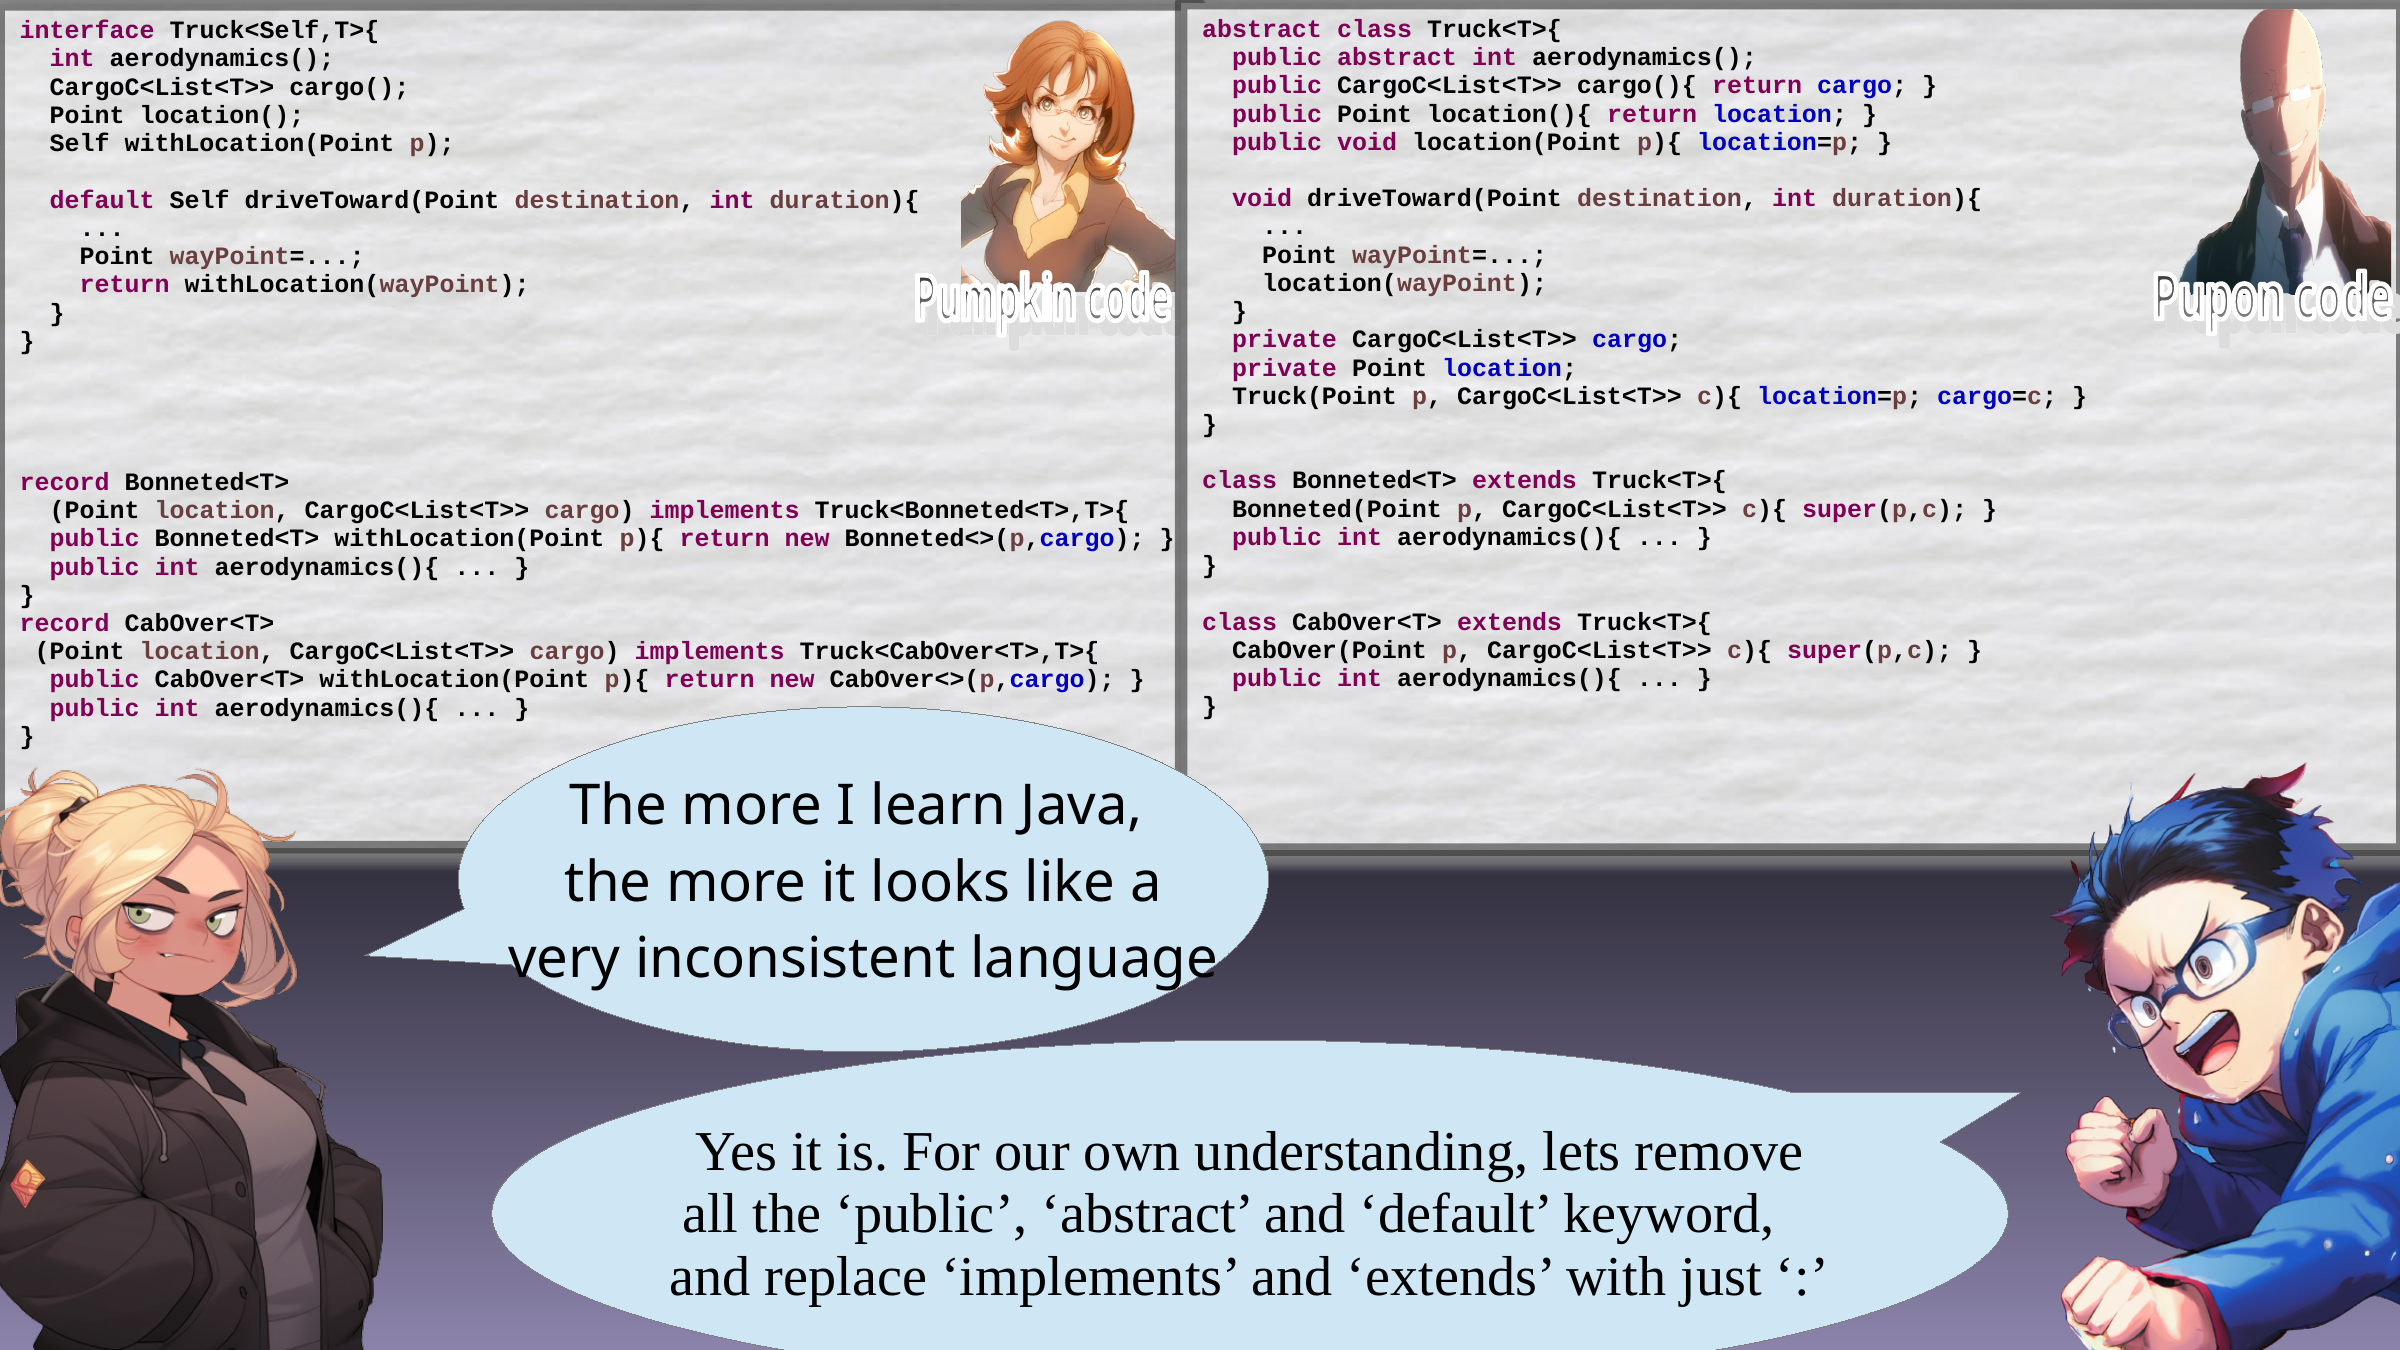

abstract class Truck<T>{
 public abstract int aerodynamics();
 public CargoC<List<T>> cargo(){ return cargo; }
 public Point location(){ return location; }
 public void location(Point p){ location=p; }
 void driveToward(Point destination, int duration){
 ...
 Point wayPoint=...;
 location(wayPoint);
 }
 private CargoC<List<T>> cargo;
 private Point location;
 Truck(Point p, CargoC<List<T>> c){ location=p; cargo=c; }
}
class Bonneted<T> extends Truck<T>{
 Bonneted(Point p, CargoC<List<T>> c){ super(p,c); }
 public int aerodynamics(){ ... }
}
class CabOver<T> extends Truck<T>{
 CabOver(Point p, CargoC<List<T>> c){ super(p,c); }
 public int aerodynamics(){ ... }
}
interface Truck<Self,T>{
 int aerodynamics();
 CargoC<List<T>> cargo();
 Point location();
 Self withLocation(Point p);
 default Self driveToward(Point destination, int duration){
 ...
 Point wayPoint=...;
 return withLocation(wayPoint);
 }
}
record Bonneted<T>
 (Point location, CargoC<List<T>> cargo) implements Truck<Bonneted<T>,T>{
 public Bonneted<T> withLocation(Point p){ return new Bonneted<>(p,cargo); }
 public int aerodynamics(){ ... }
}
record CabOver<T>
 (Point location, CargoC<List<T>> cargo) implements Truck<CabOver<T>,T>{
 public CabOver<T> withLocation(Point p){ return new CabOver<>(p,cargo); }
 public int aerodynamics(){ ... }
}
 Pupon code
Pumpkin code
The more I learn Java,
the more it looks like a
very inconsistent language
Yes it is. For our own understanding, lets remove
all the ‘public’, ‘abstract’ and ‘default’ keyword,
and replace ‘implements’ and ‘extends’ with just ‘:’